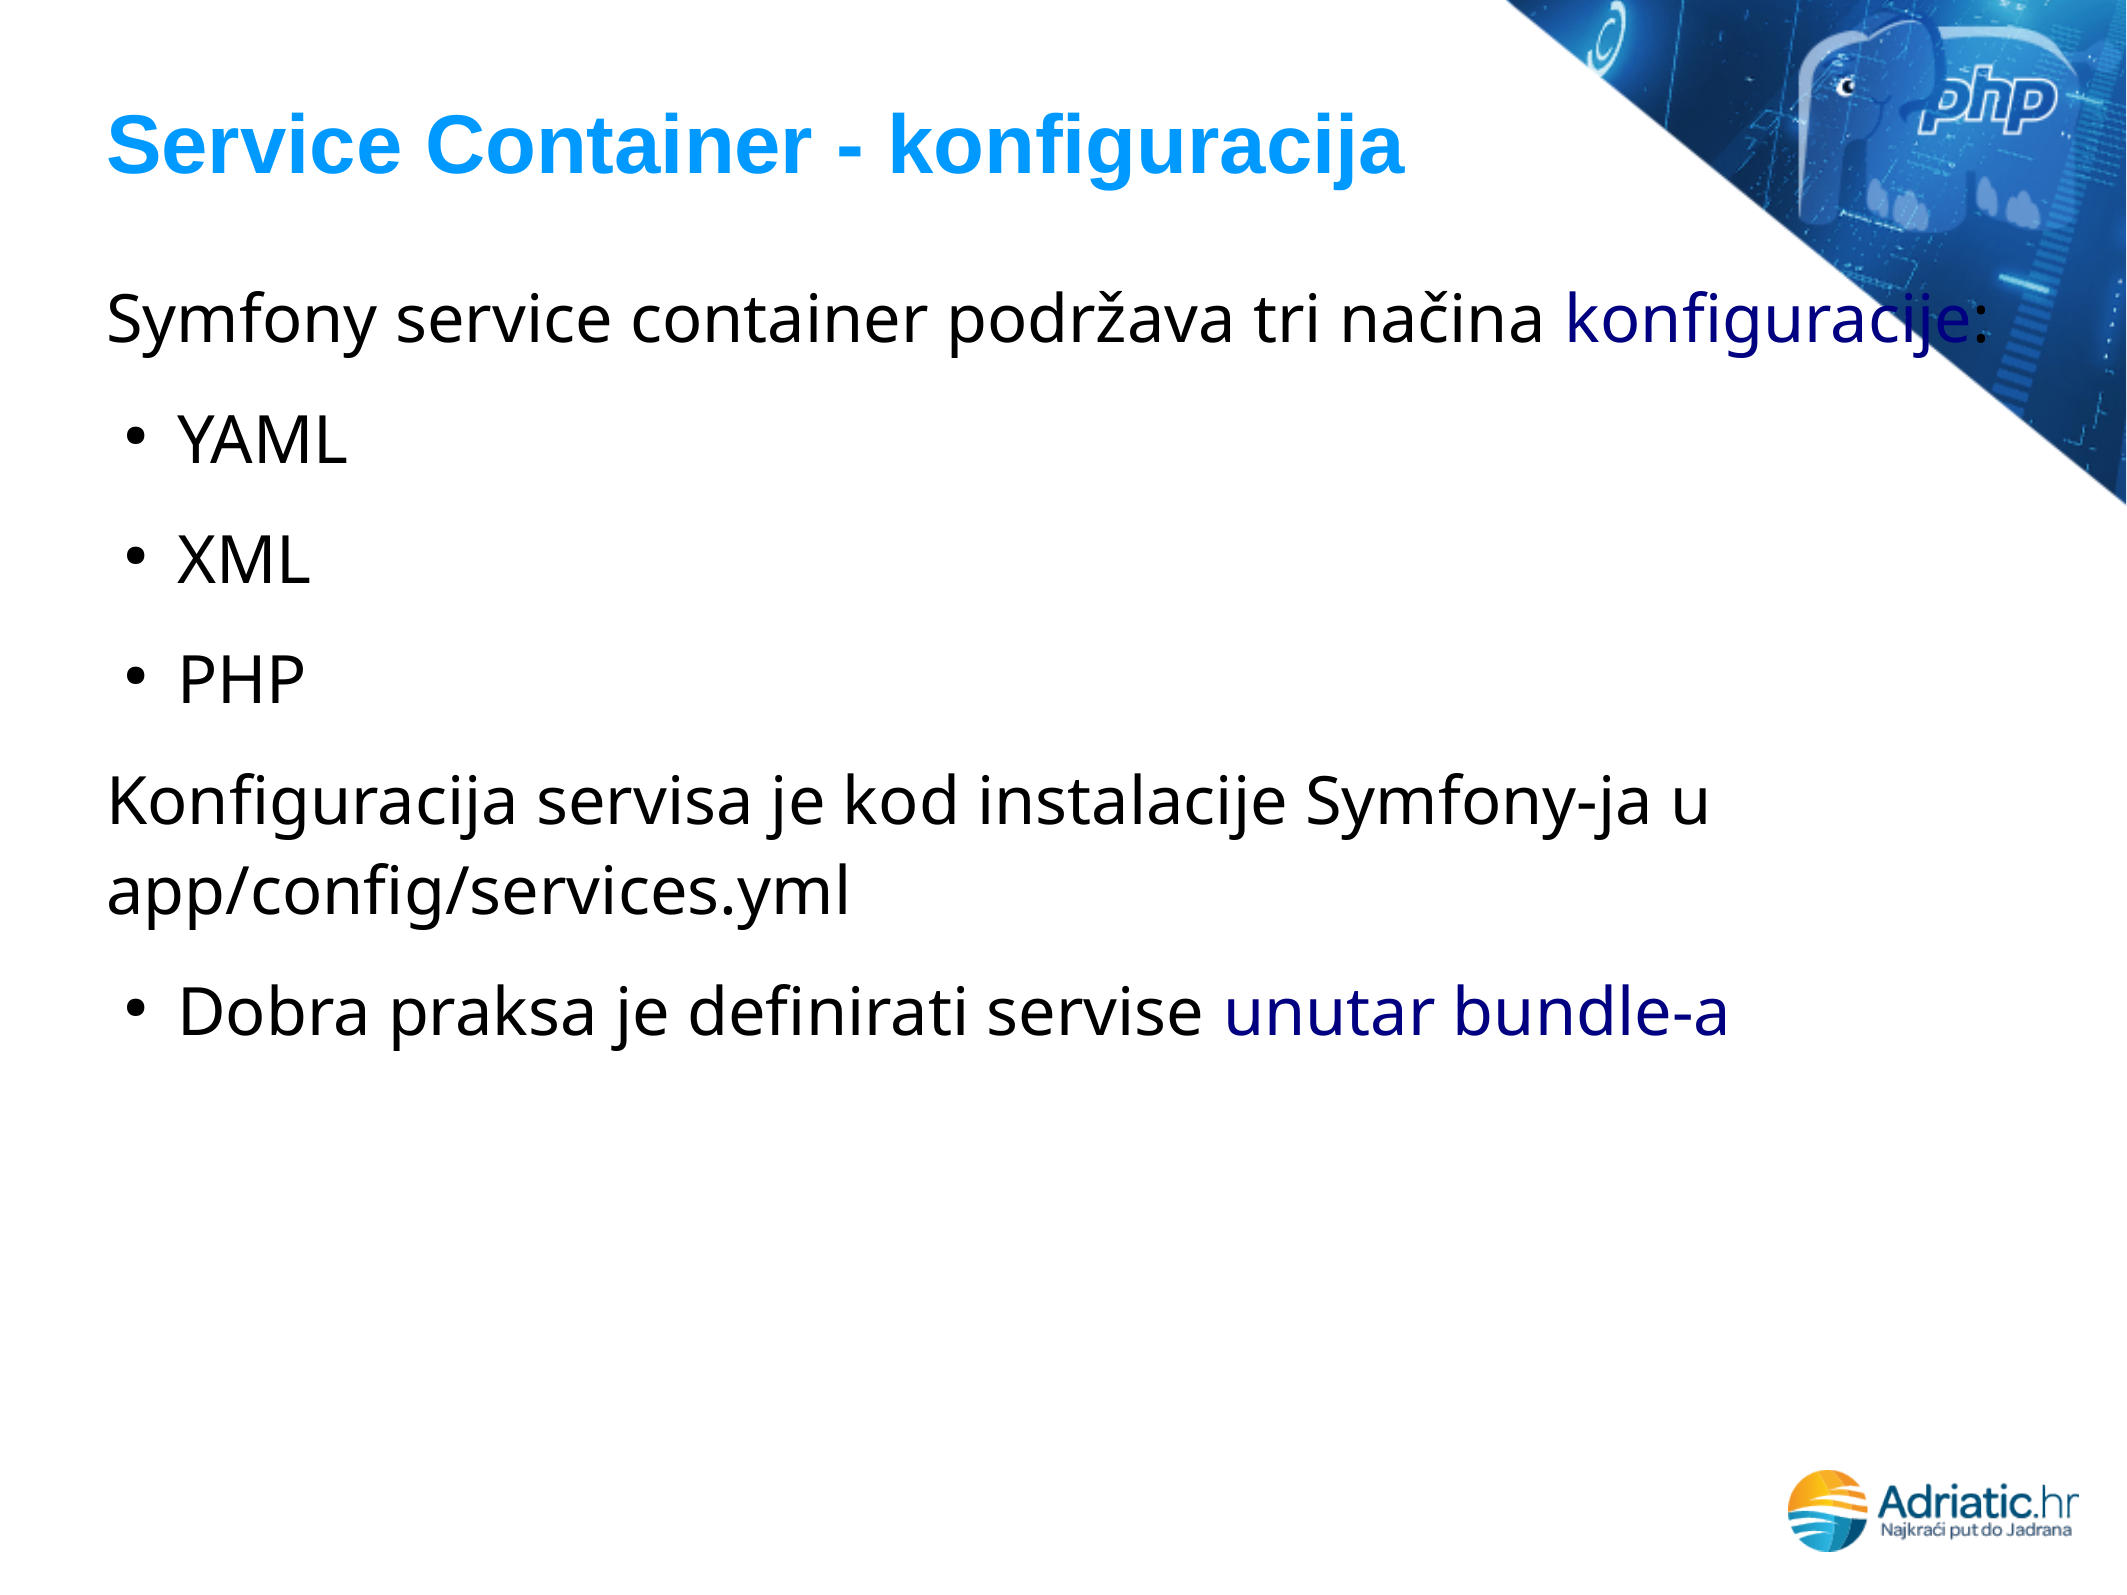

# Service Container - konfiguracija
Symfony service container podržava tri načina konfiguracije:
YAML
XML
PHP
Konfiguracija servisa je kod instalacije Symfony-ja u app/config/services.yml
Dobra praksa je definirati servise unutar bundle-a